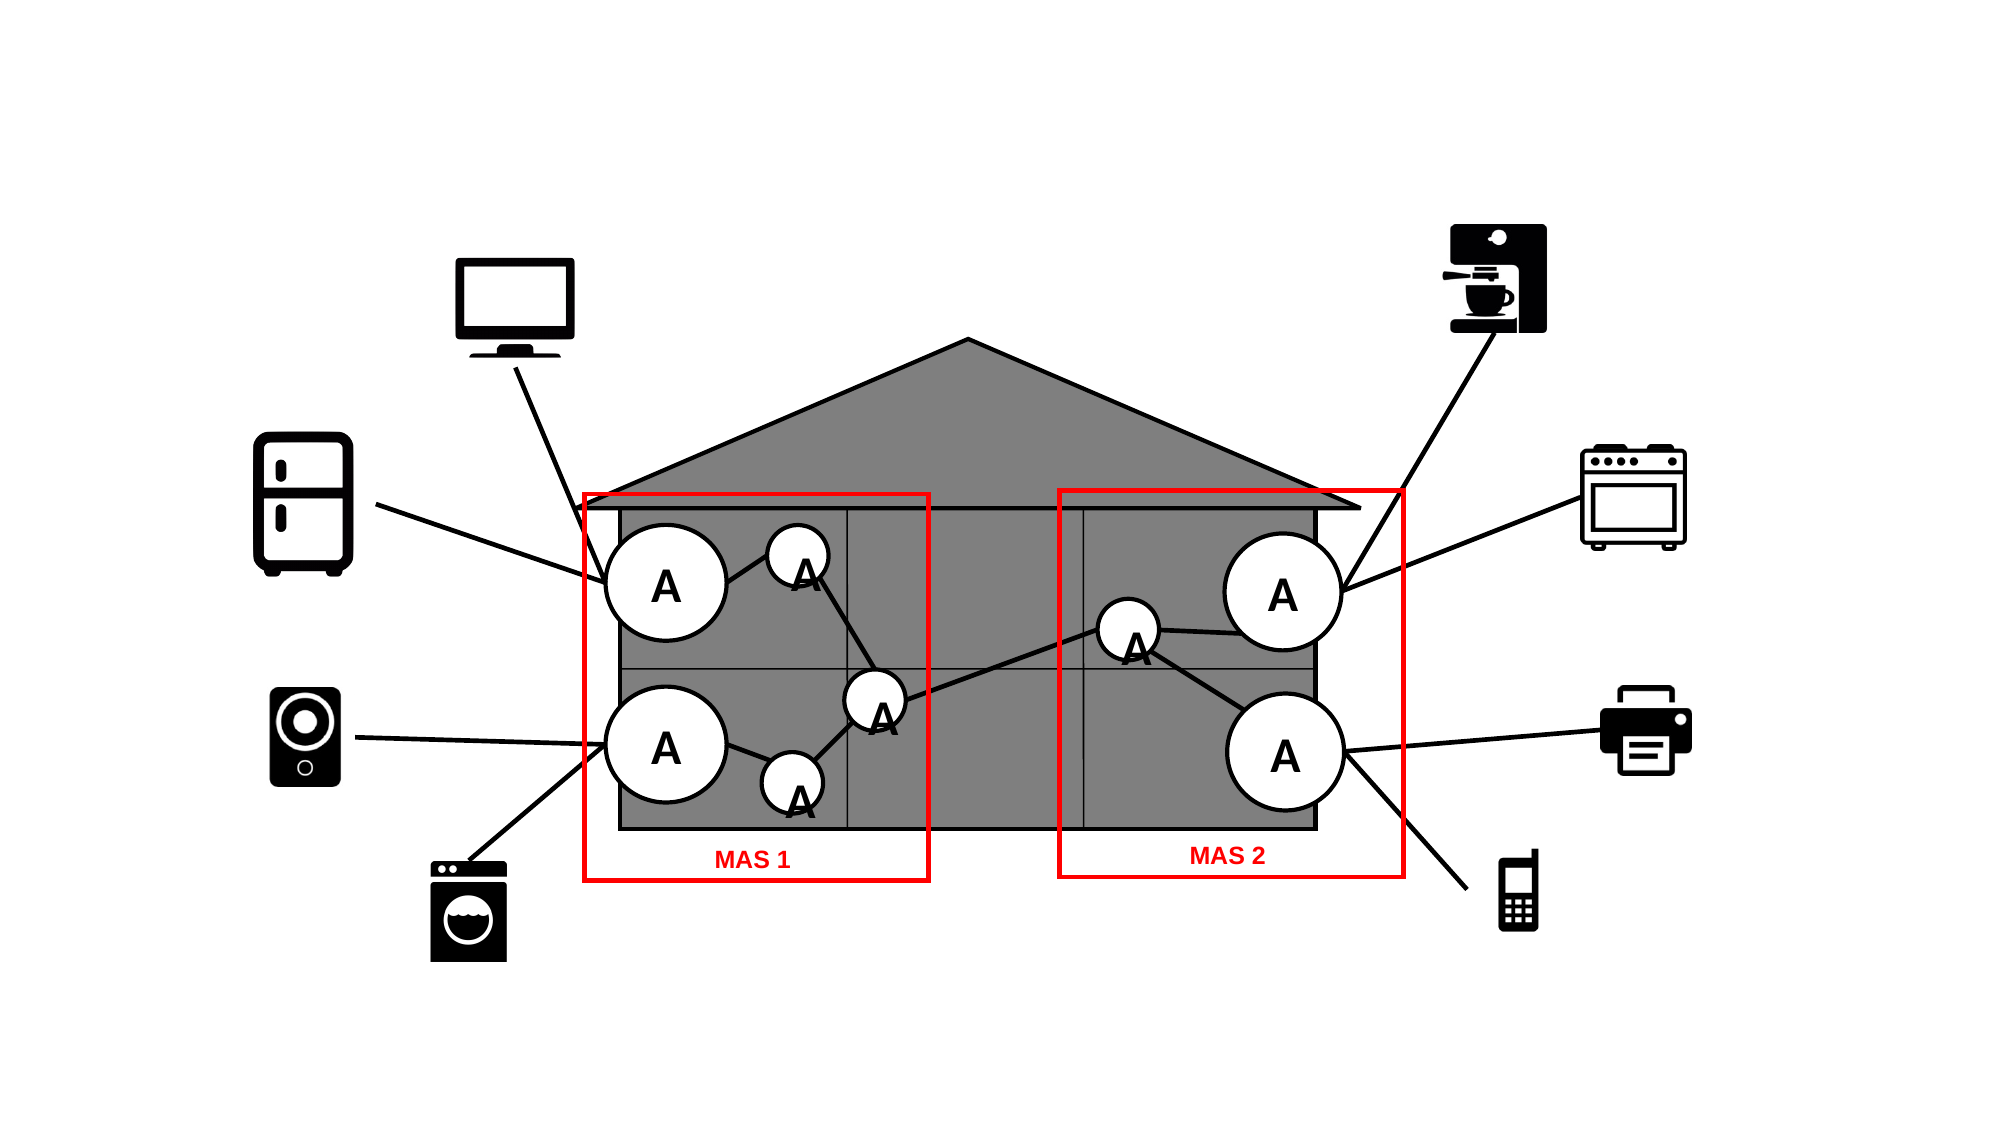

Agentes Comunicadores: IoT e SMA
MAS 2
MAS 1
A
A
A
A
A
A
A
A